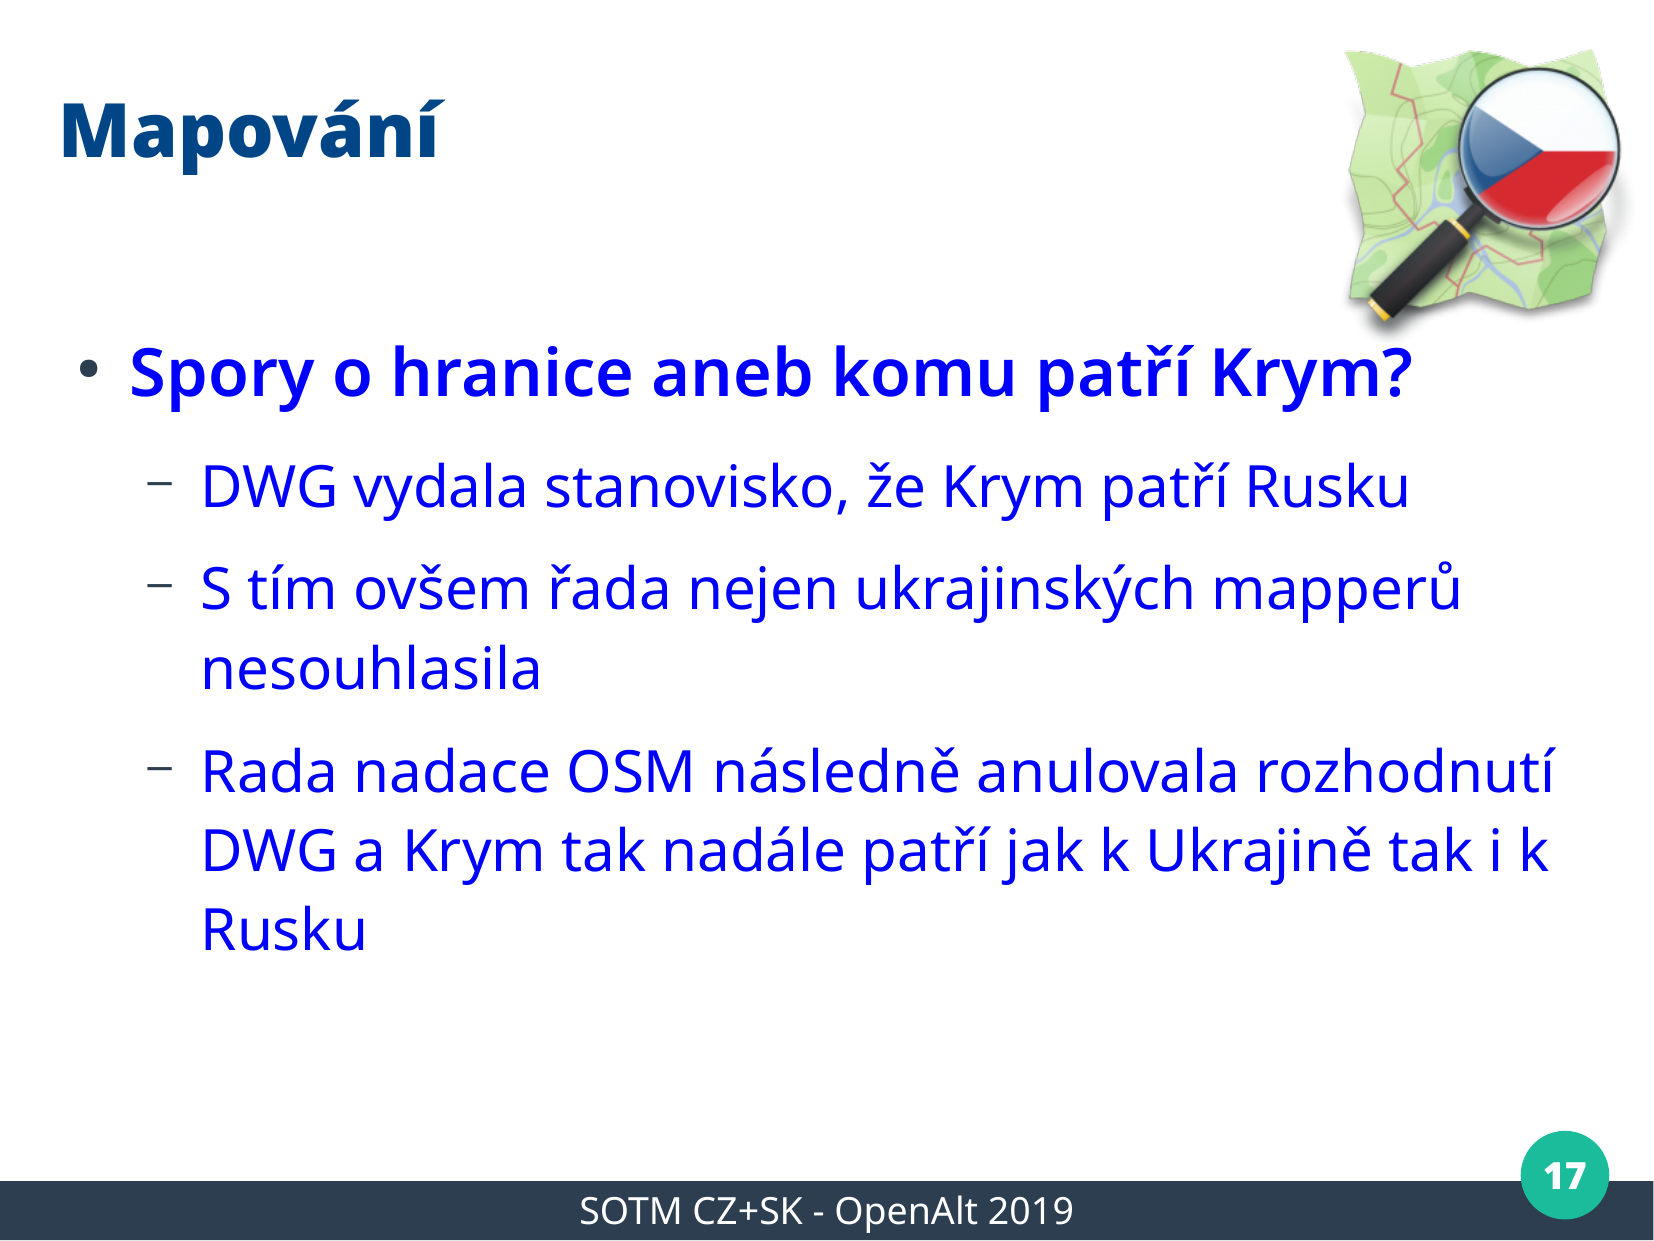

# Mapování
Spory o hranice aneb komu patří Krym?
DWG vydala stanovisko, že Krym patří Rusku
S tím ovšem řada nejen ukrajinských mapperů nesouhlasila
Rada nadace OSM následně anulovala rozhodnutí DWG a Krym tak nadále patří jak k Ukrajině tak i k Rusku
17
SOTM CZ+SK - OpenAlt 2019